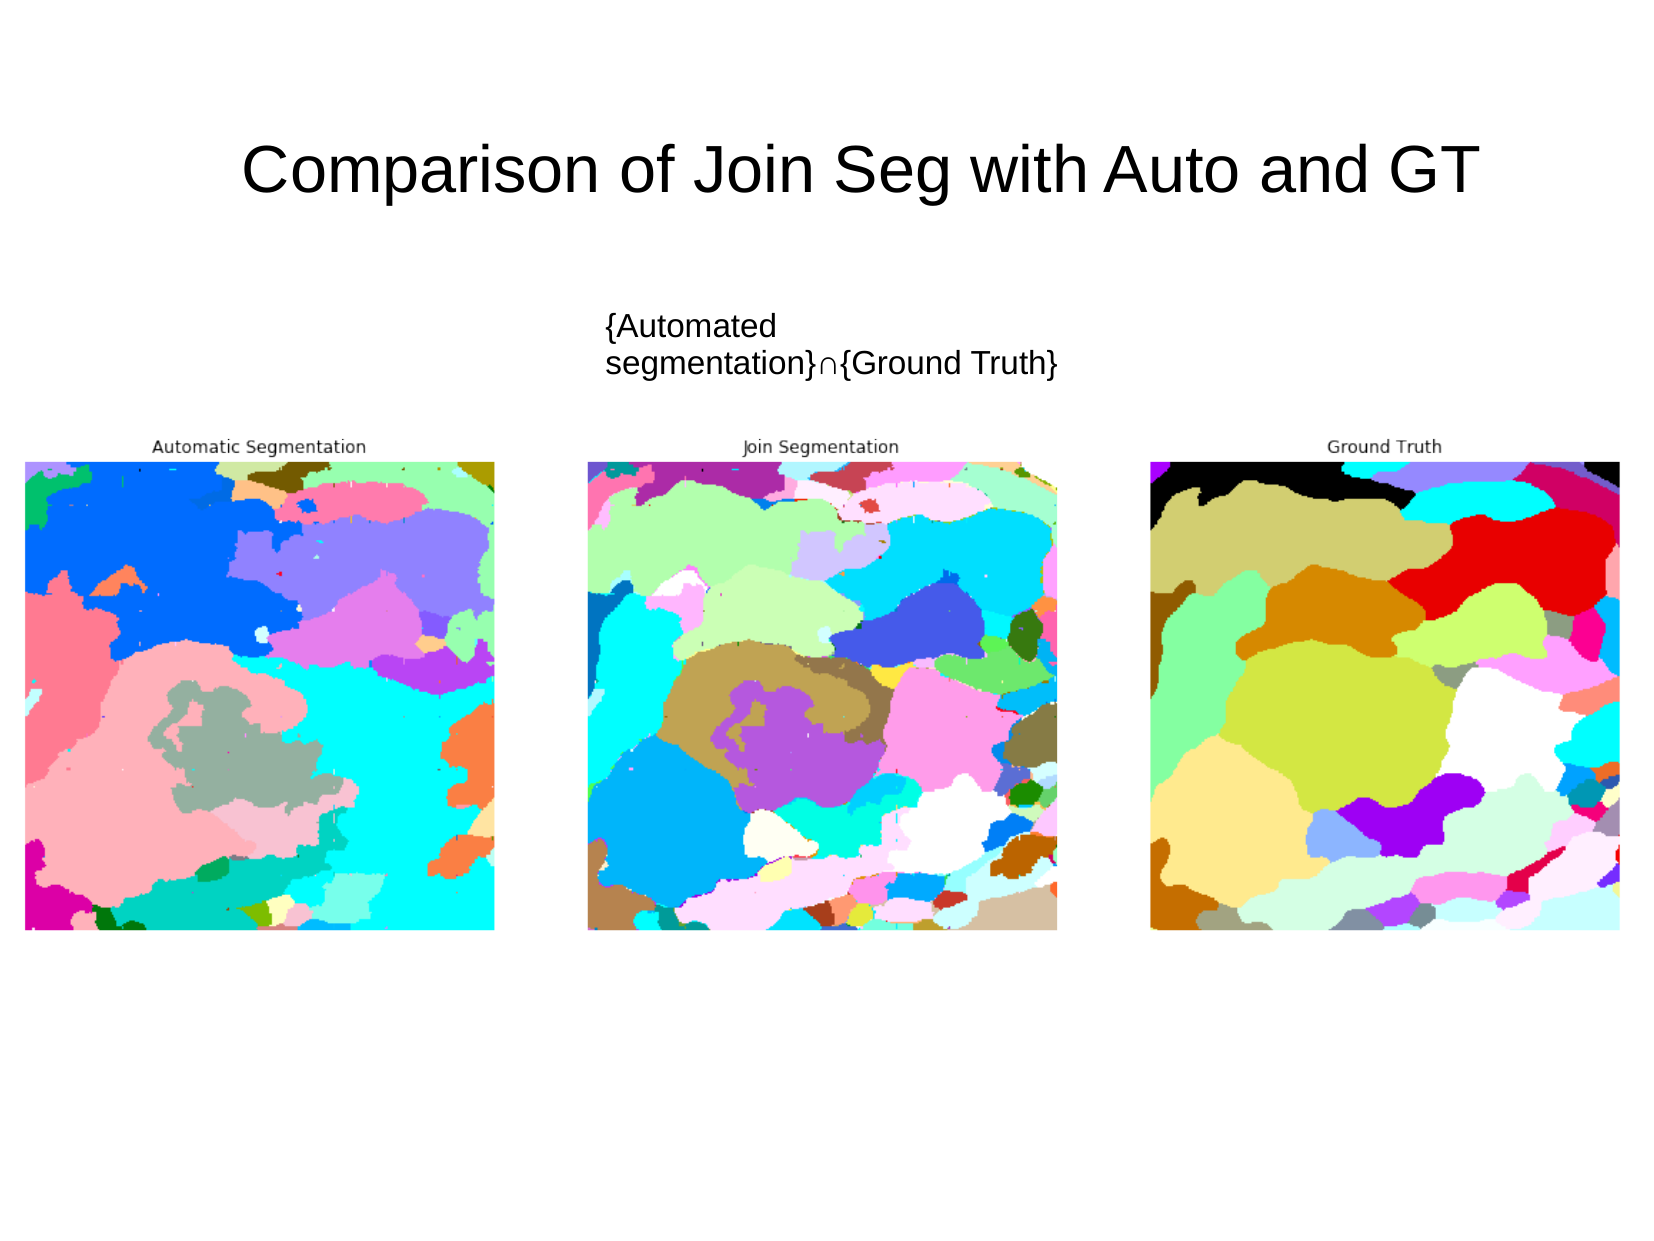

# Comparison of Join Seg with Auto and GT
{Automated segmentation}∩{Ground Truth}